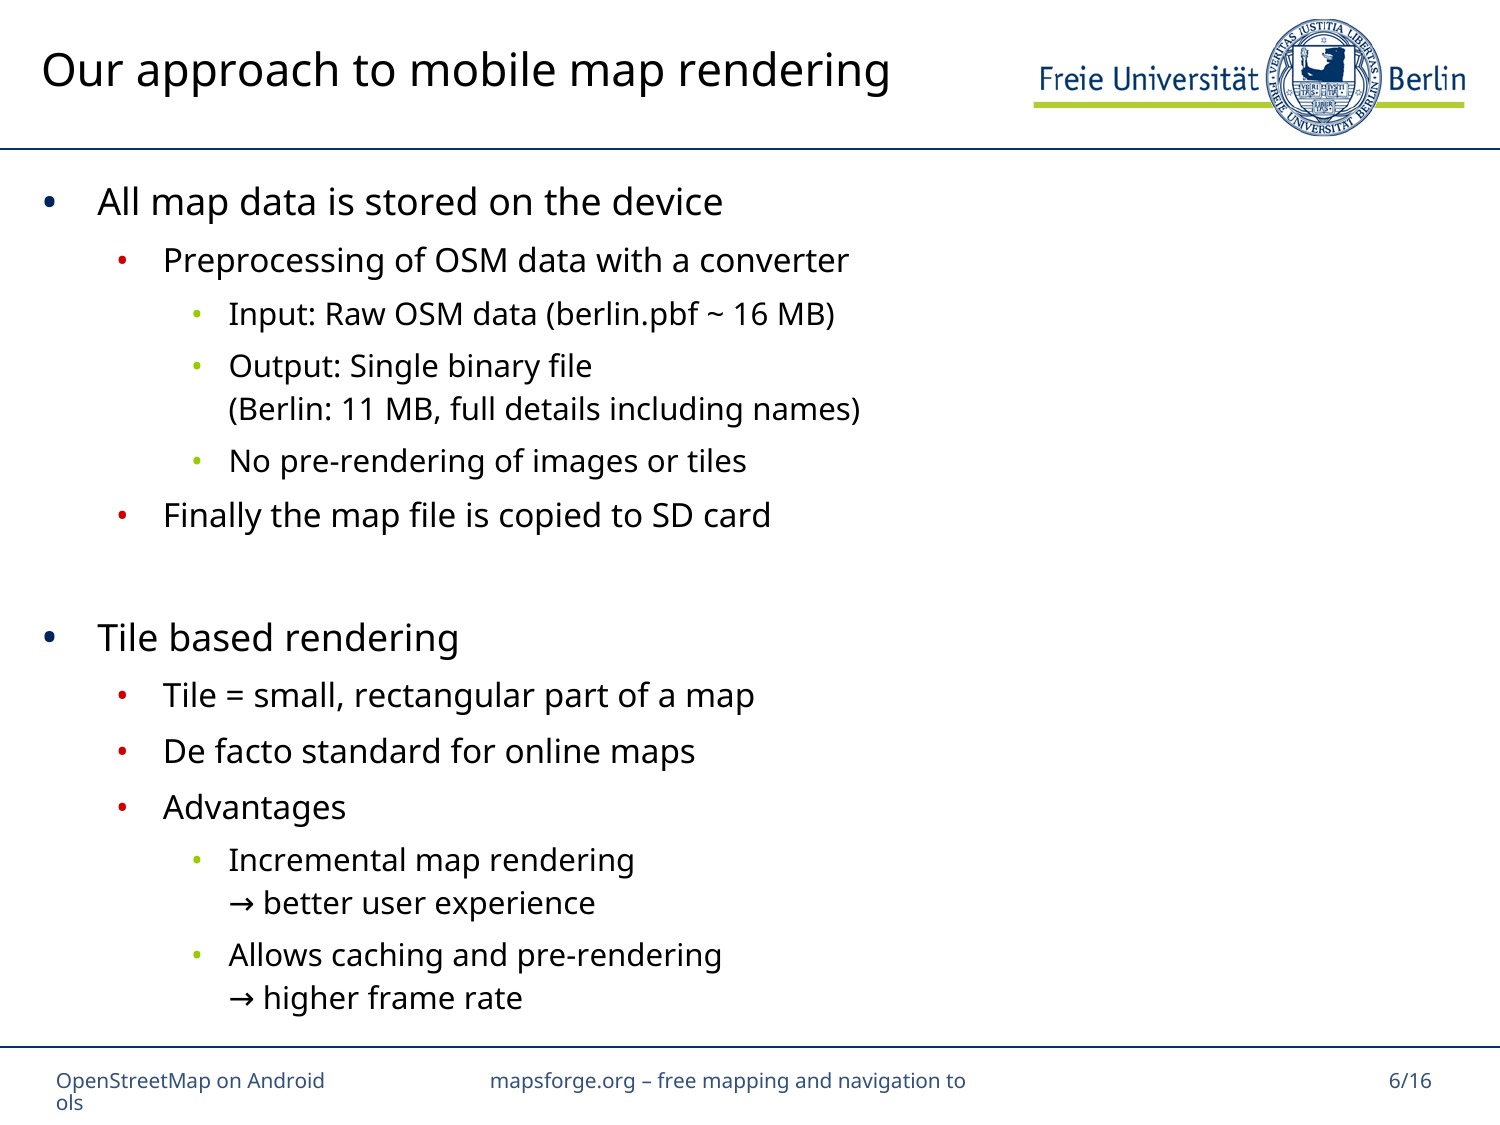

# Our approach to mobile map rendering
All map data is stored on the device
Preprocessing of OSM data with a converter
Input: Raw OSM data (berlin.pbf ~ 16 MB)
Output: Single binary file
(Berlin: 11 MB, full details including names)
No pre-rendering of images or tiles
Finally the map file is copied to SD card
Tile based rendering
Tile = small, rectangular part of a map
De facto standard for online maps
Advantages
Incremental map rendering
→ better user experience
Allows caching and pre-rendering
→ higher frame rate
OpenStreetMap on Android mapsforge.org – free mapping and navigation tools
6